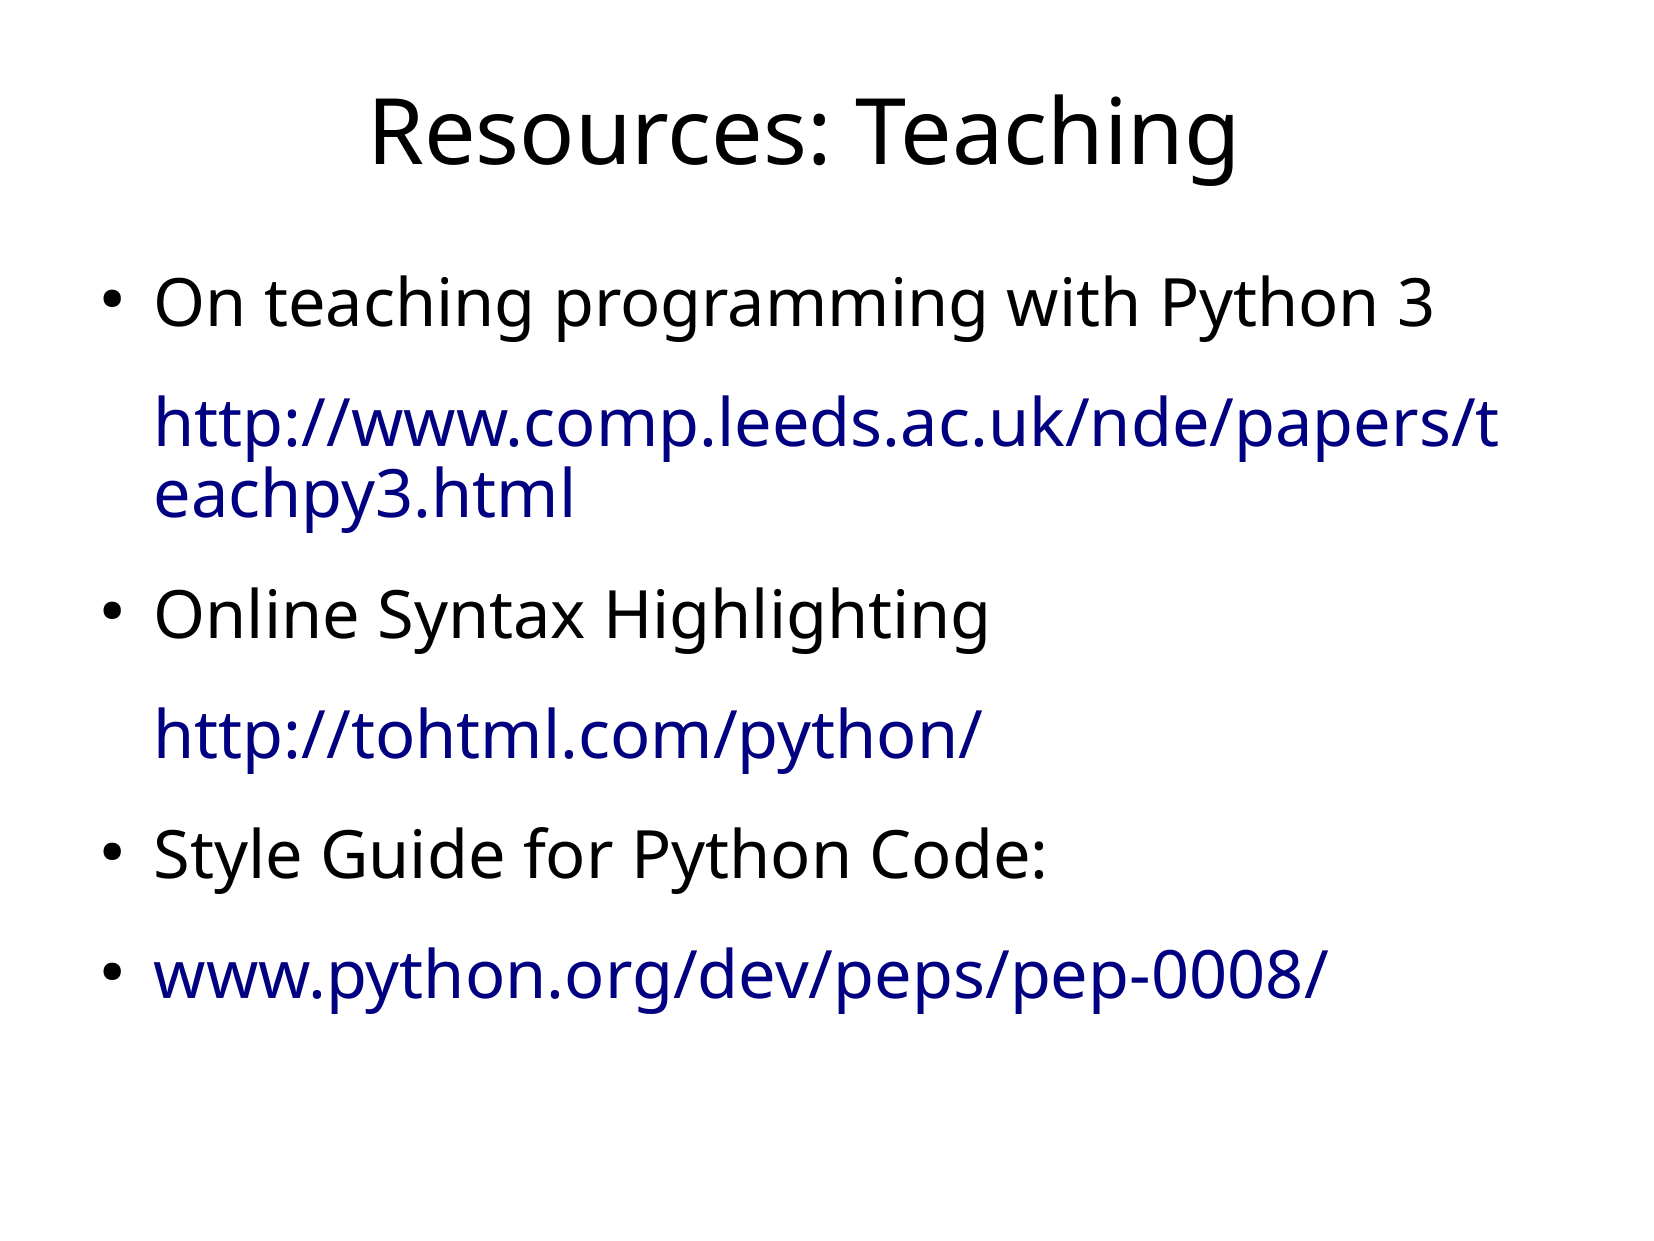

# Resources: Teaching
On teaching programming with Python 3
http://www.comp.leeds.ac.uk/nde/papers/teachpy3.html
Online Syntax Highlighting
http://tohtml.com/python/
Style Guide for Python Code:
www.python.org/dev/peps/pep-0008/